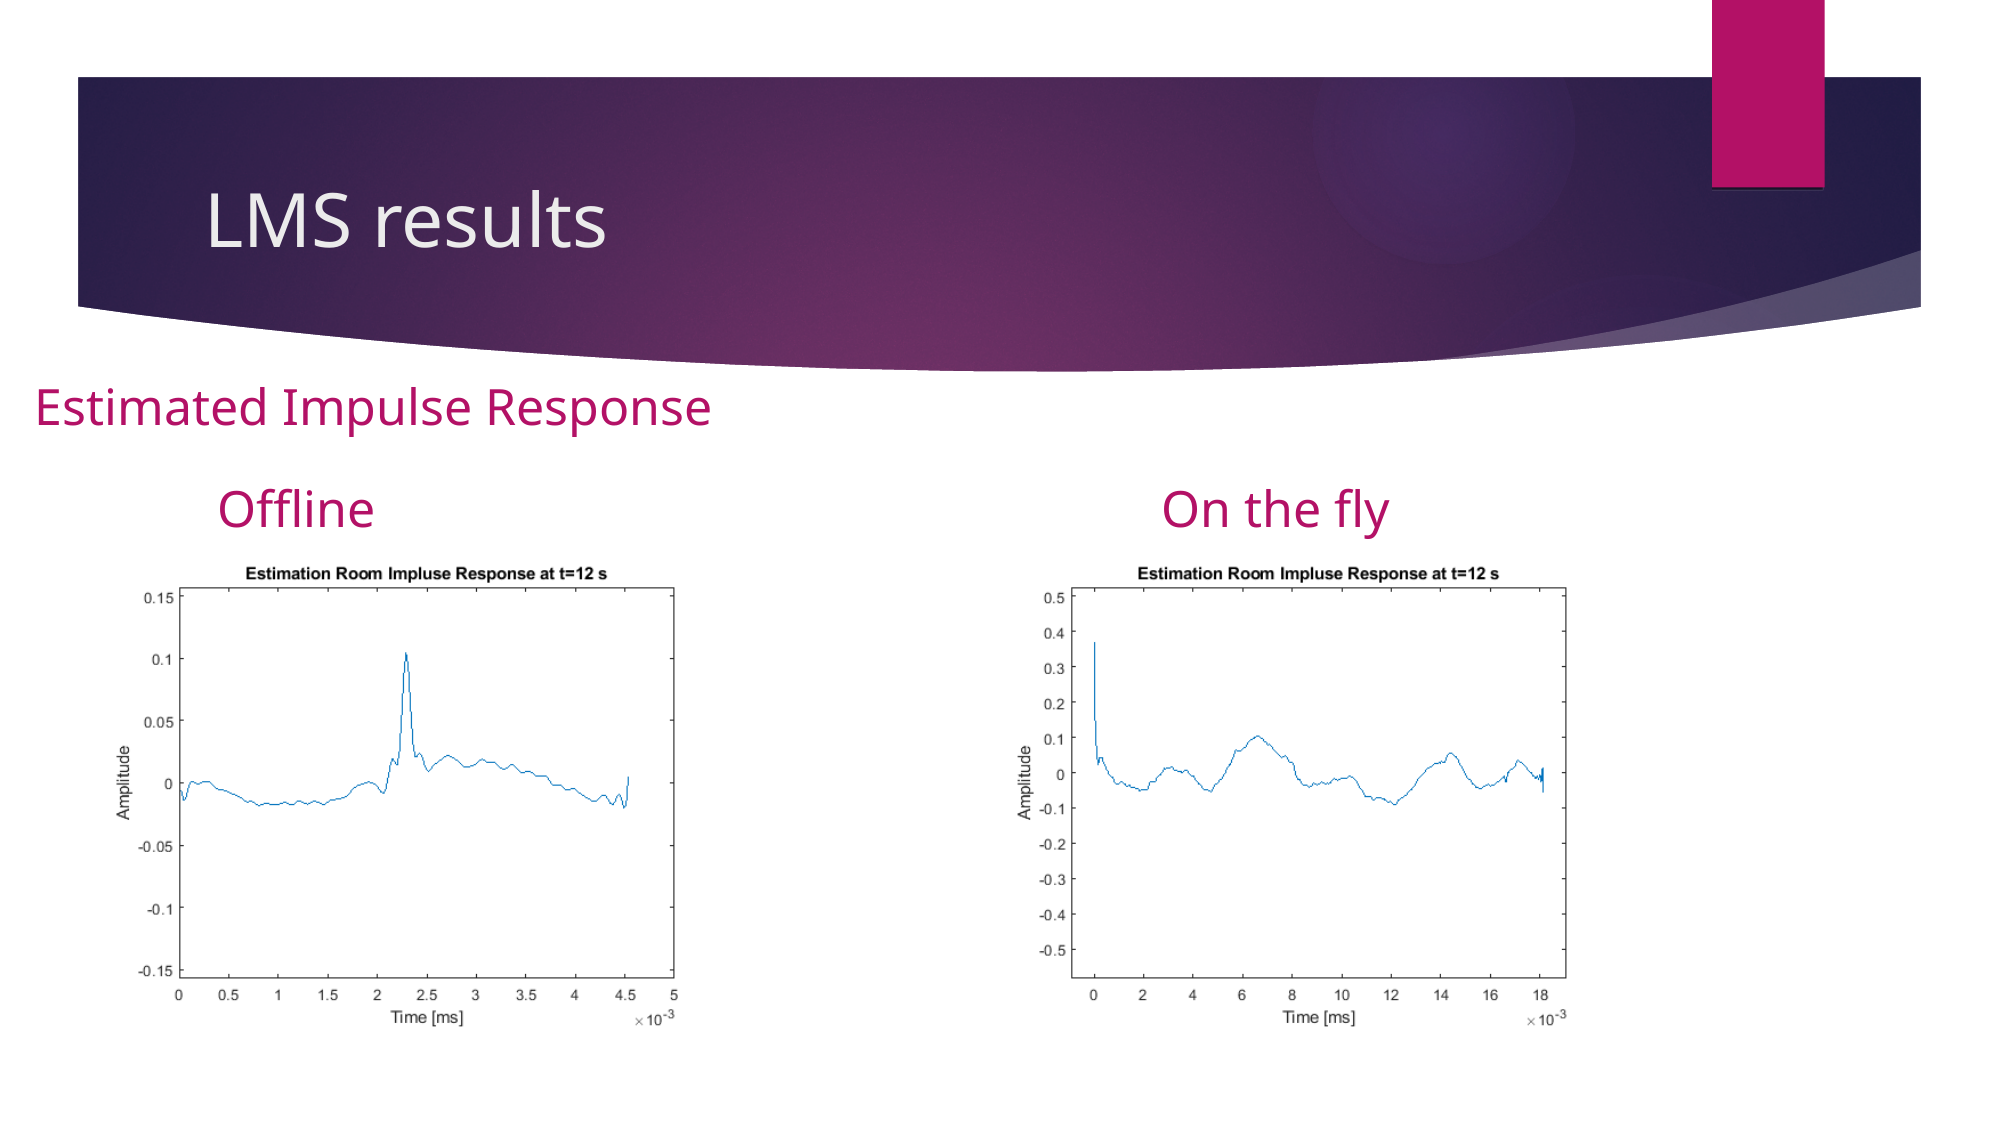

# LMS results
Estimated Impulse Response
Offline
On the fly